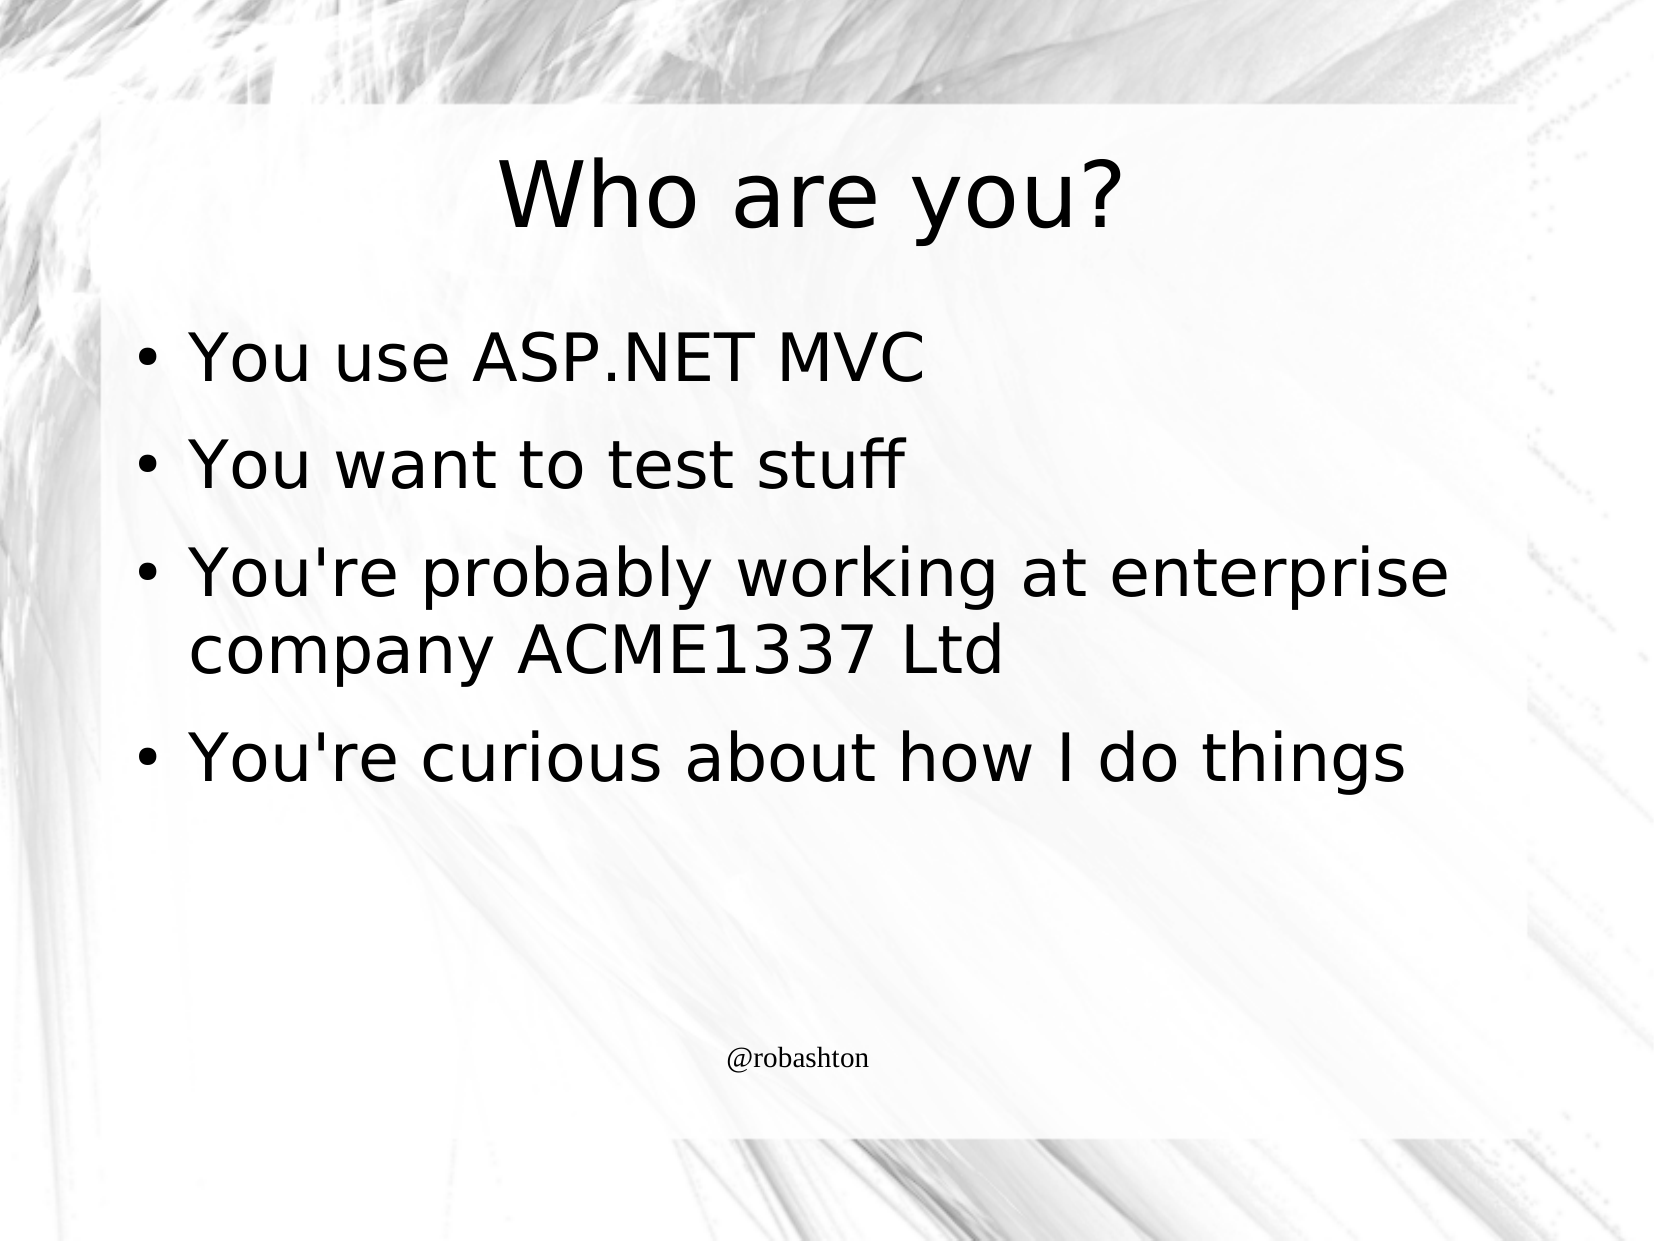

# Who are you?
You use ASP.NET MVC
You want to test stuff
You're probably working at enterprise company ACME1337 Ltd
You're curious about how I do things
@robashton